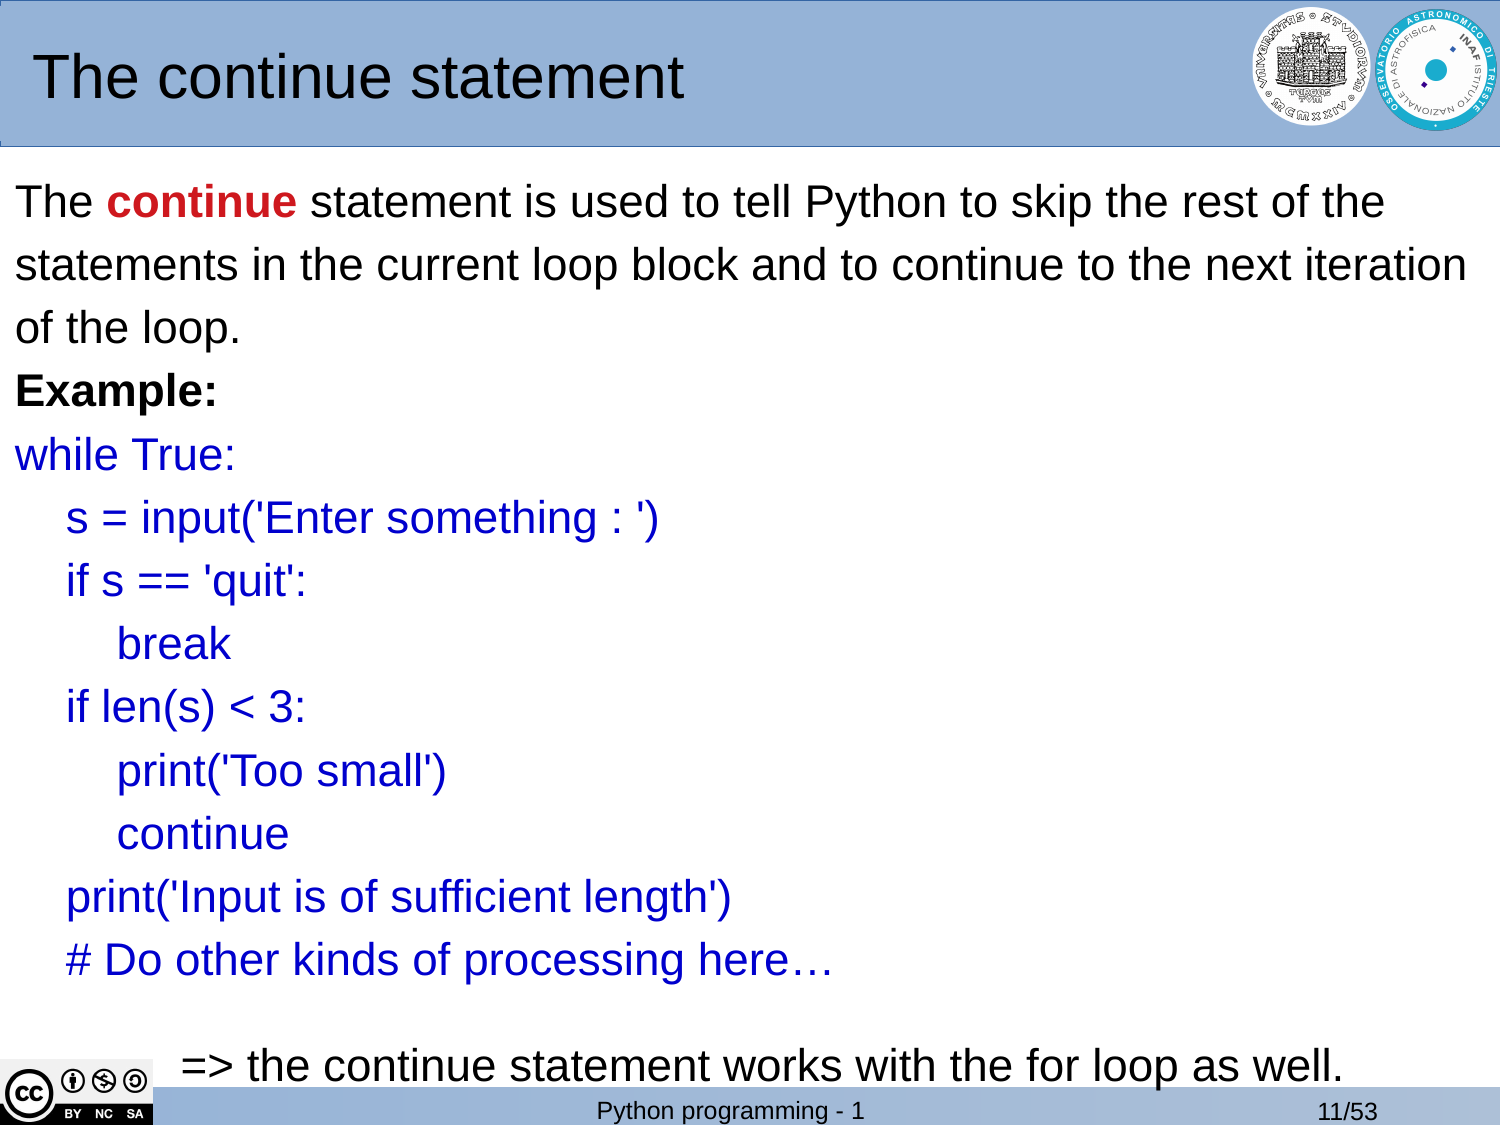

The continue statement
# The continue statement is used to tell Python to skip the rest of the statements in the current loop block and to continue to the next iteration of the loop.
Example:
while True:
 s = input('Enter something : ')
 if s == 'quit':
 break
 if len(s) < 3:
 print('Too small')
 continue
 print('Input is of sufficient length')
 # Do other kinds of processing here…
 => the continue statement works with the for loop as well.